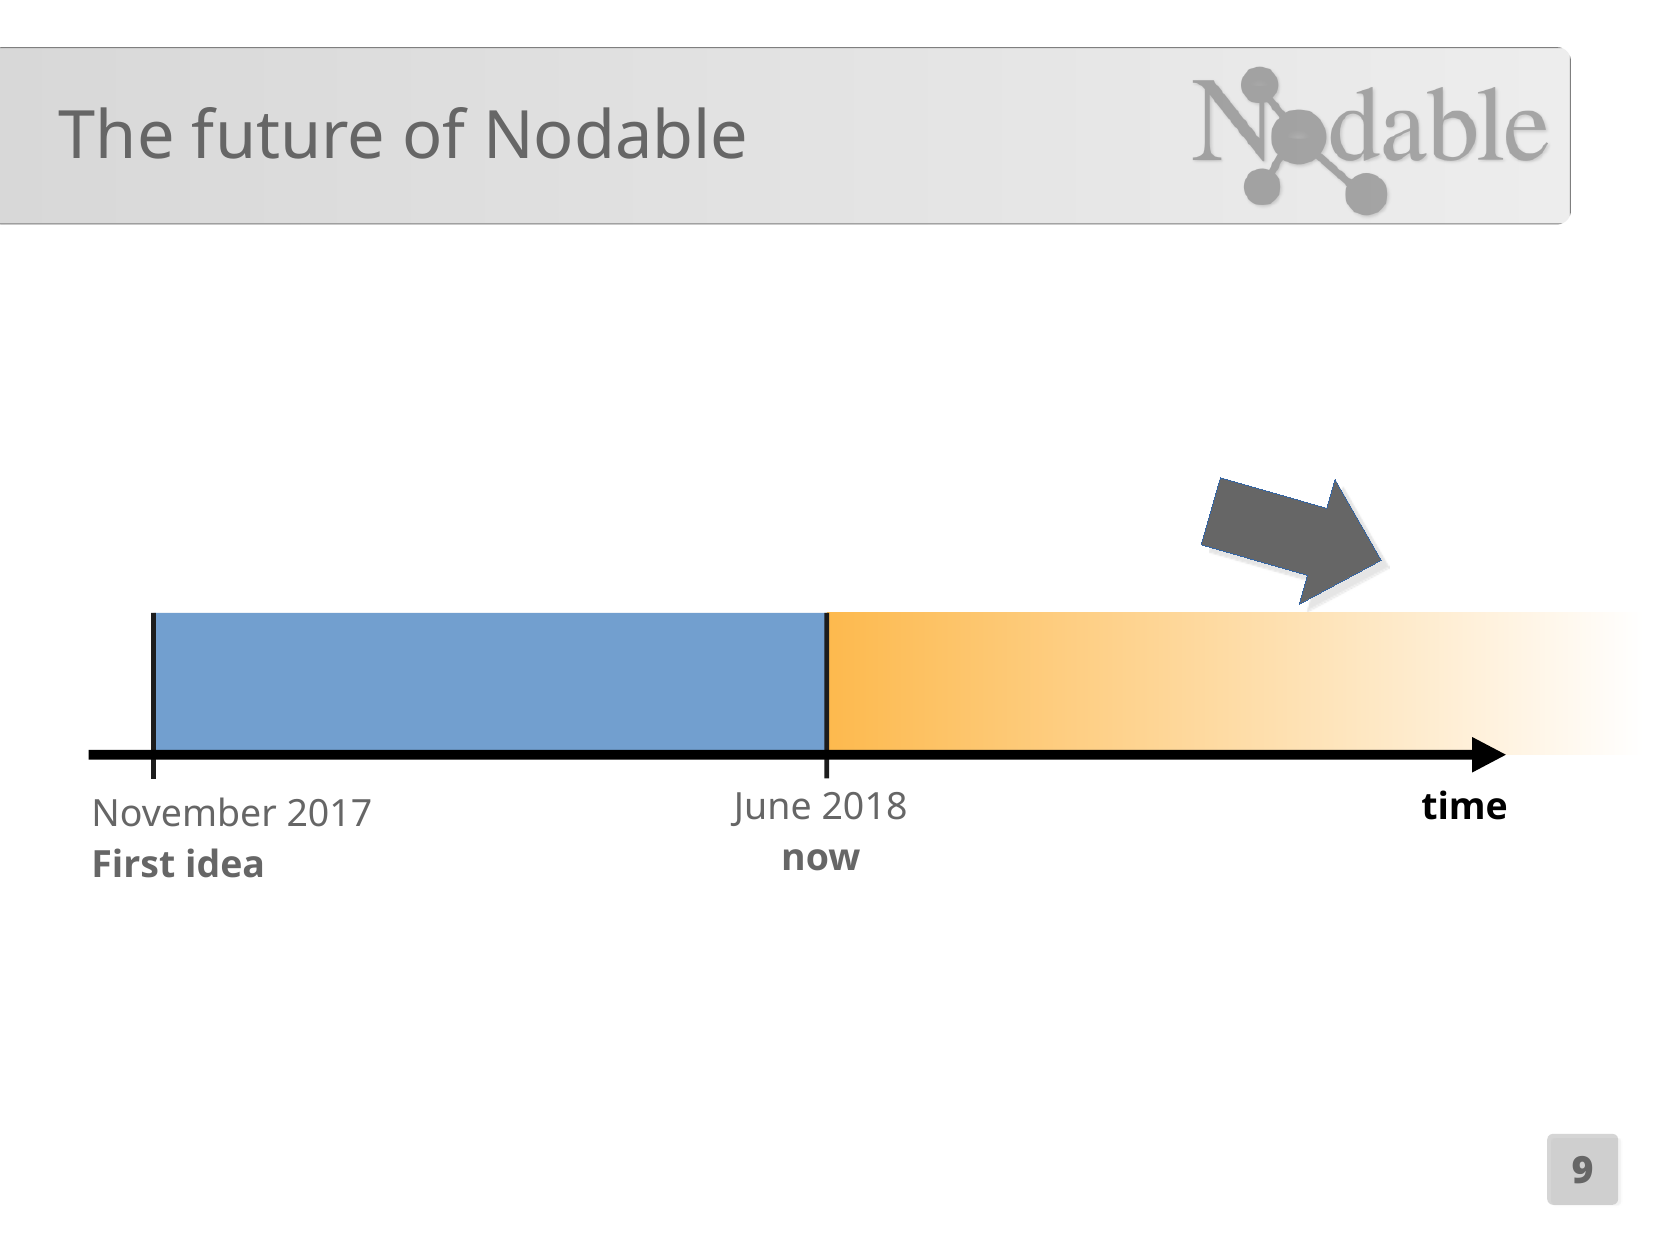

# The future of Nodable
June 2018
now
time
November 2017
First idea
9